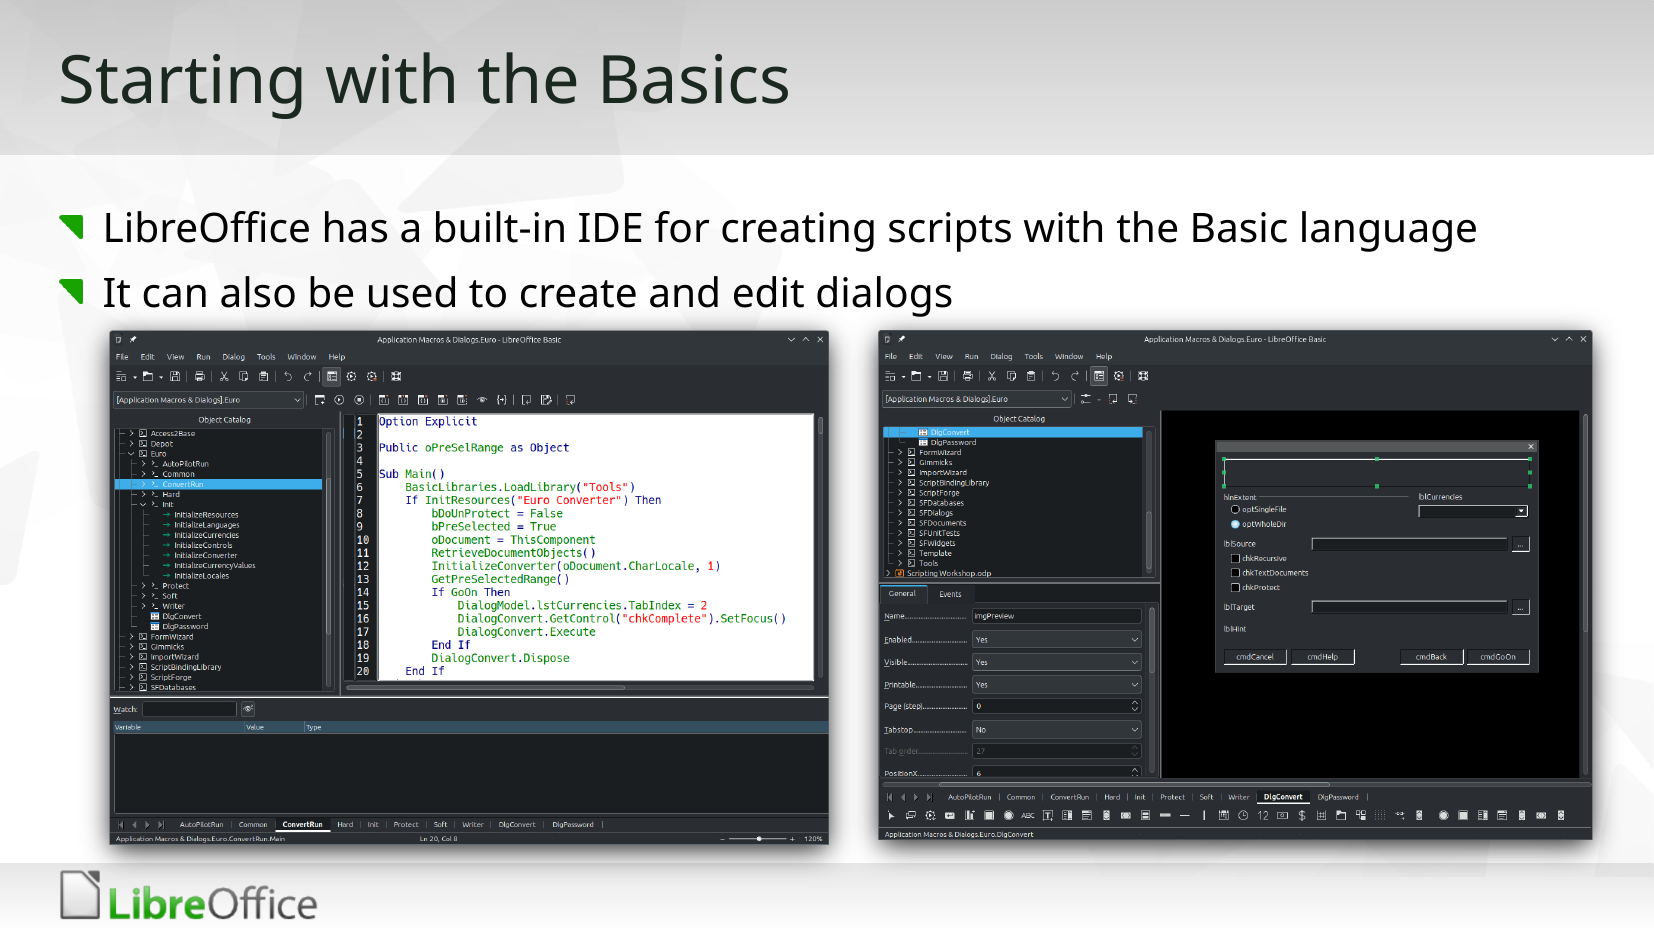

# Starting with the Basics
LibreOffice has a built-in IDE for creating scripts with the Basic language
It can also be used to create and edit dialogs